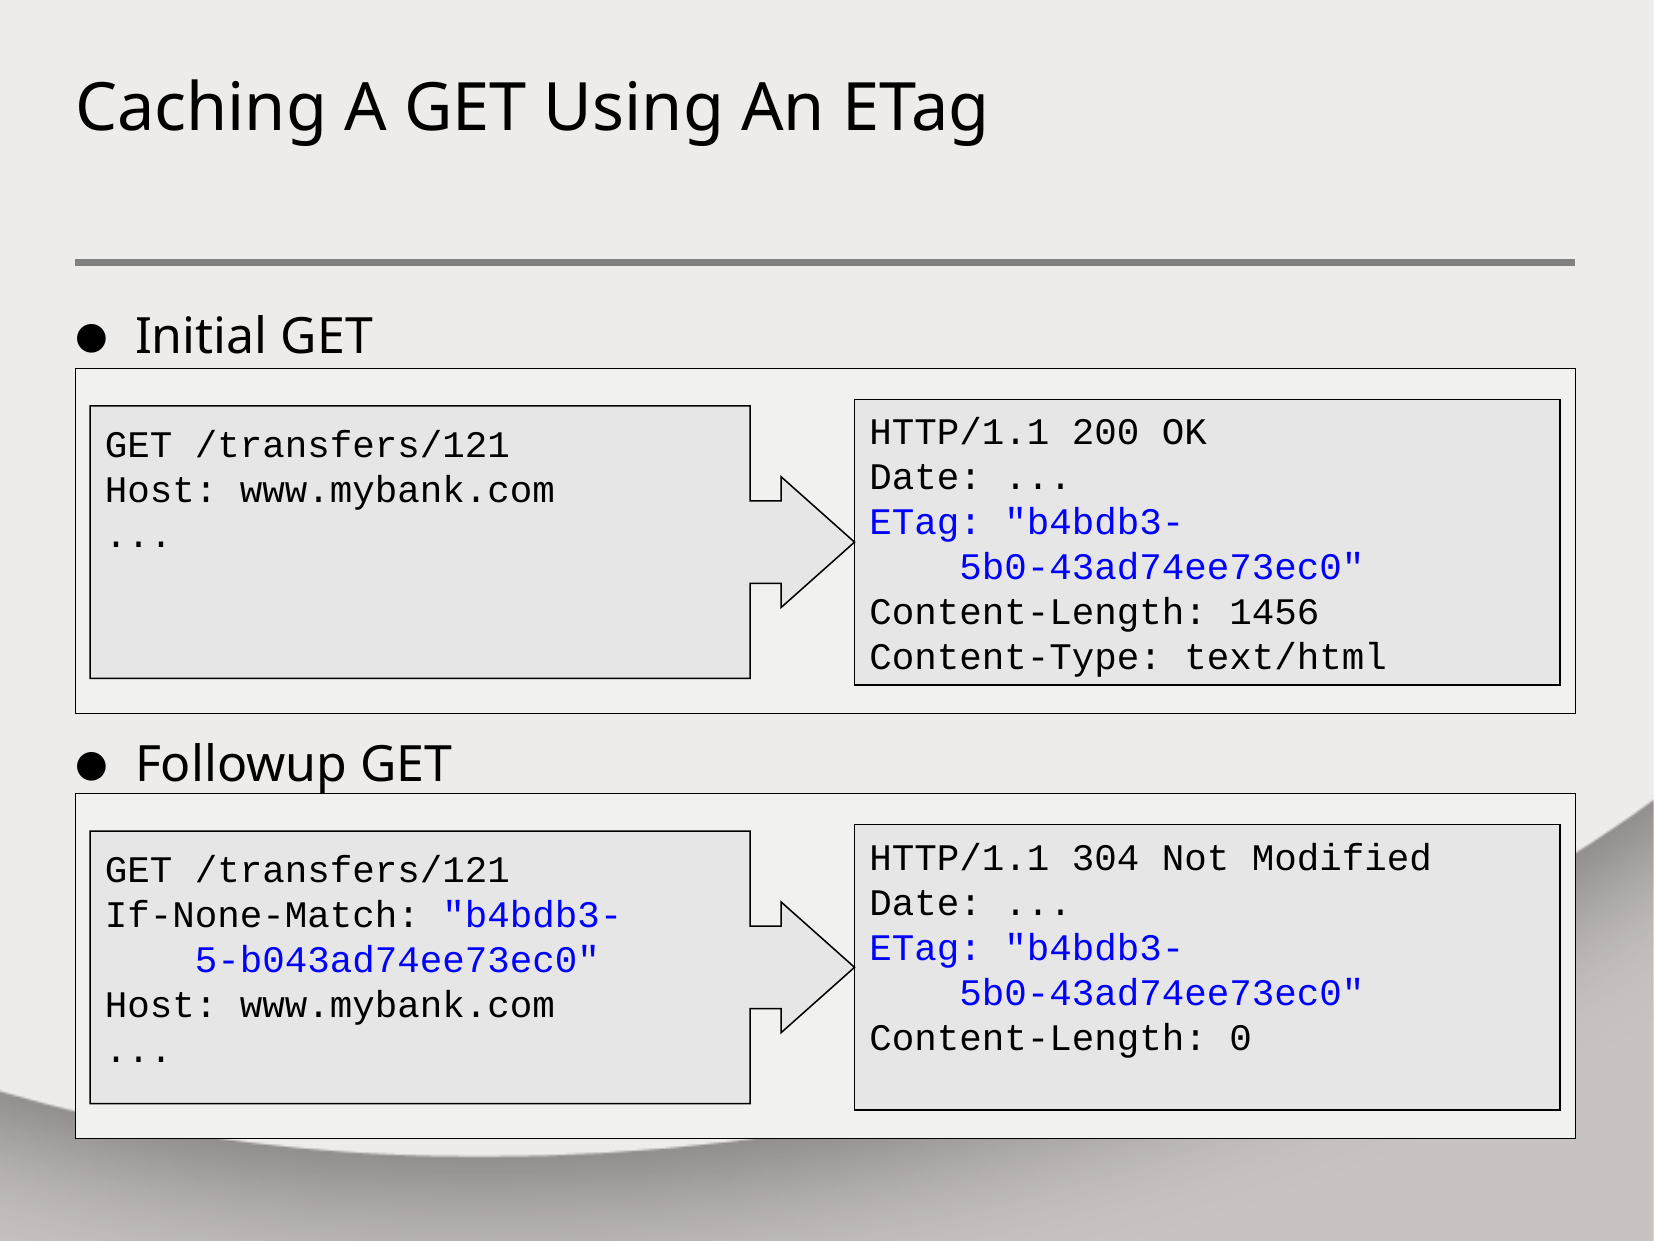

# Caching A GET Using An ETag
Initial GET
Followup GET
HTTP/1.1 200 OK
Date: ...
ETag: "b4bdb3-
 5b0-43ad74ee73ec0"
Content-Length: 1456
Content-Type: text/html
GET /transfers/121
Host: www.mybank.com
...
HTTP/1.1 304 Not Modified
Date: ...
ETag: "b4bdb3-
 5b0-43ad74ee73ec0"
Content-Length: 0
GET /transfers/121
If-None-Match: "b4bdb3-
 5-b043ad74ee73ec0"
Host: www.mybank.com
...